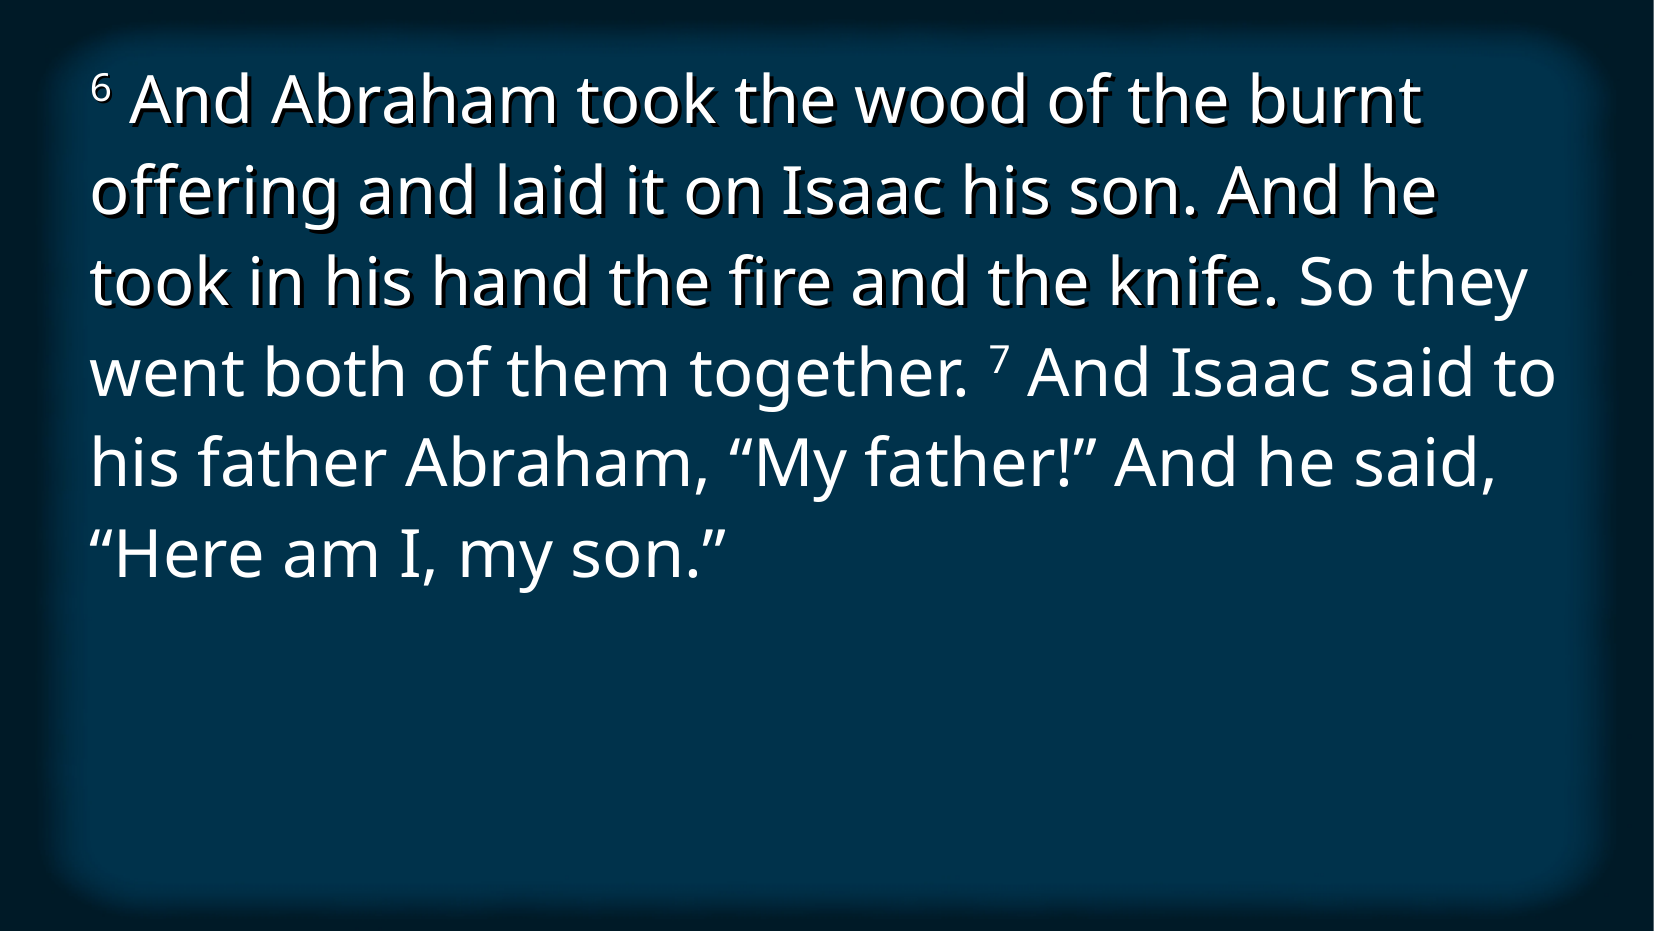

6 And Abraham took the wood of the burnt offering and laid it on Isaac his son. And he took in his hand the fire and the knife. So they went both of them together. 7 And Isaac said to his father Abraham, “My father!” And he said, “Here am I, my son.”